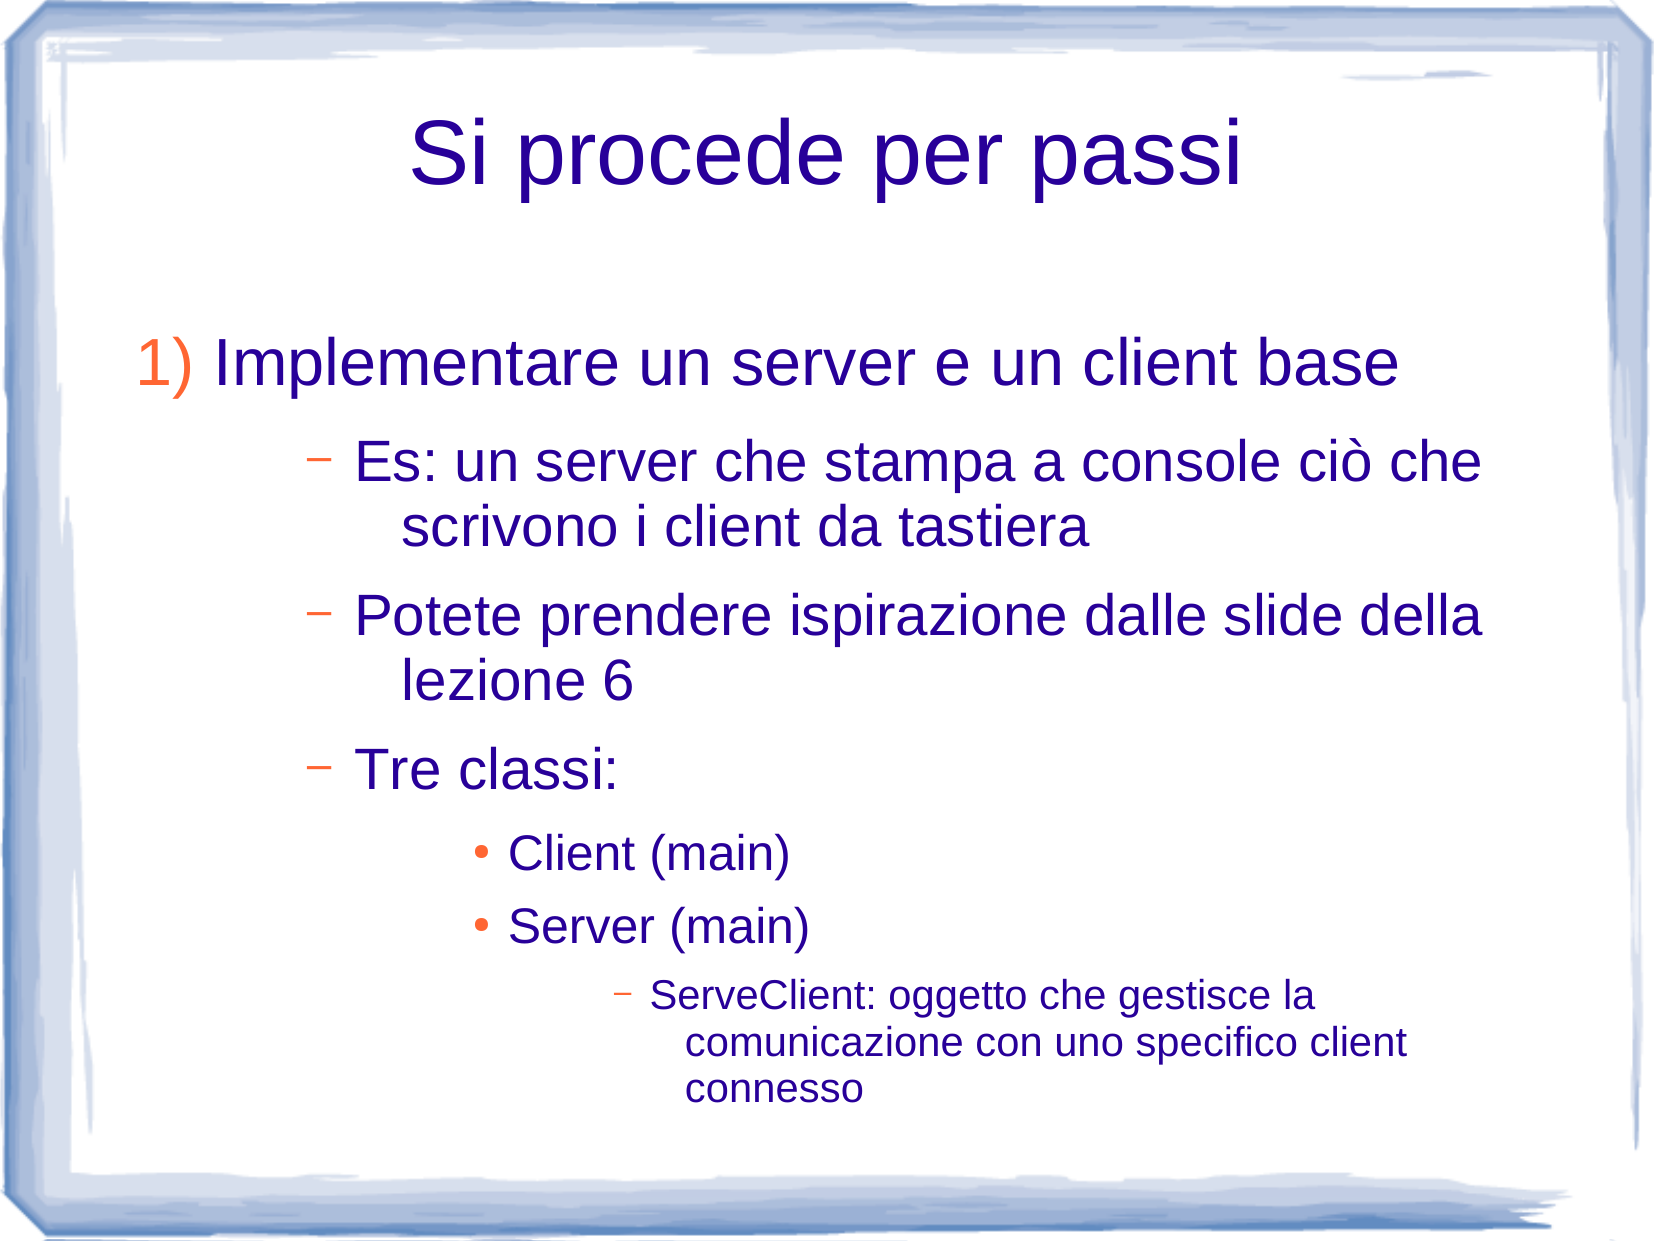

# Si procede per passi
 Implementare un server e un client base
Es: un server che stampa a console ciò che scrivono i client da tastiera
Potete prendere ispirazione dalle slide della lezione 6
Tre classi:
Client (main)
Server (main)
ServeClient: oggetto che gestisce la comunicazione con uno specifico client connesso